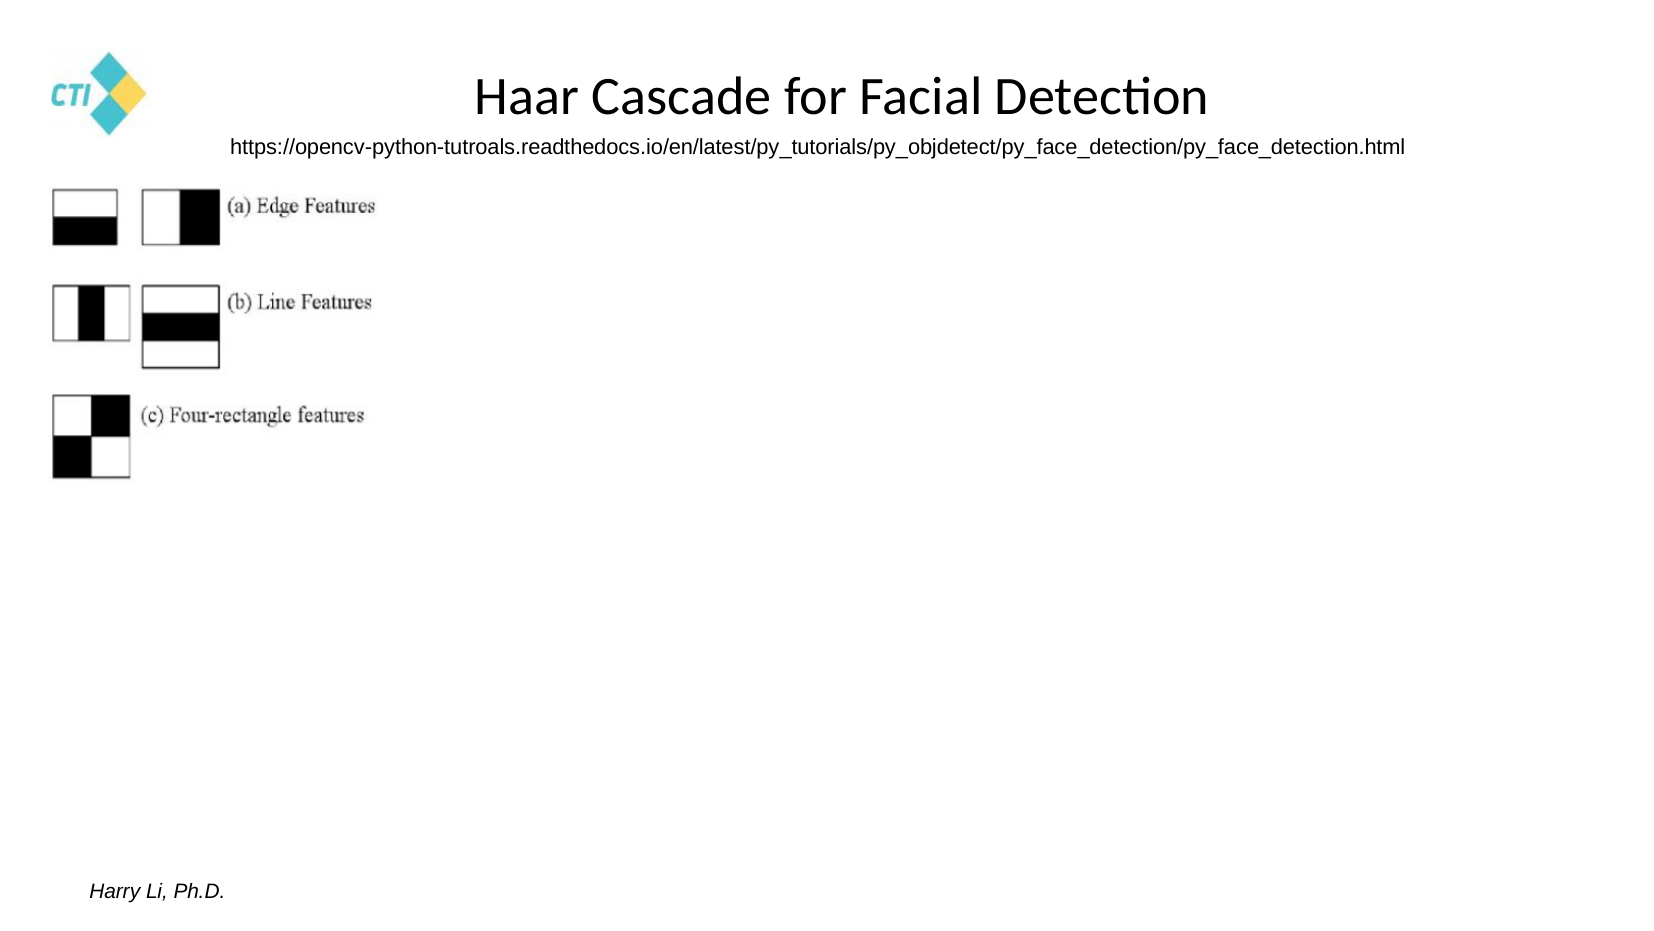

Haar Cascade for Facial Detection
https://opencv-python-tutroals.readthedocs.io/en/latest/py_tutorials/py_objdetect/py_face_detection/py_face_detection.html
Harry Li, Ph.D.